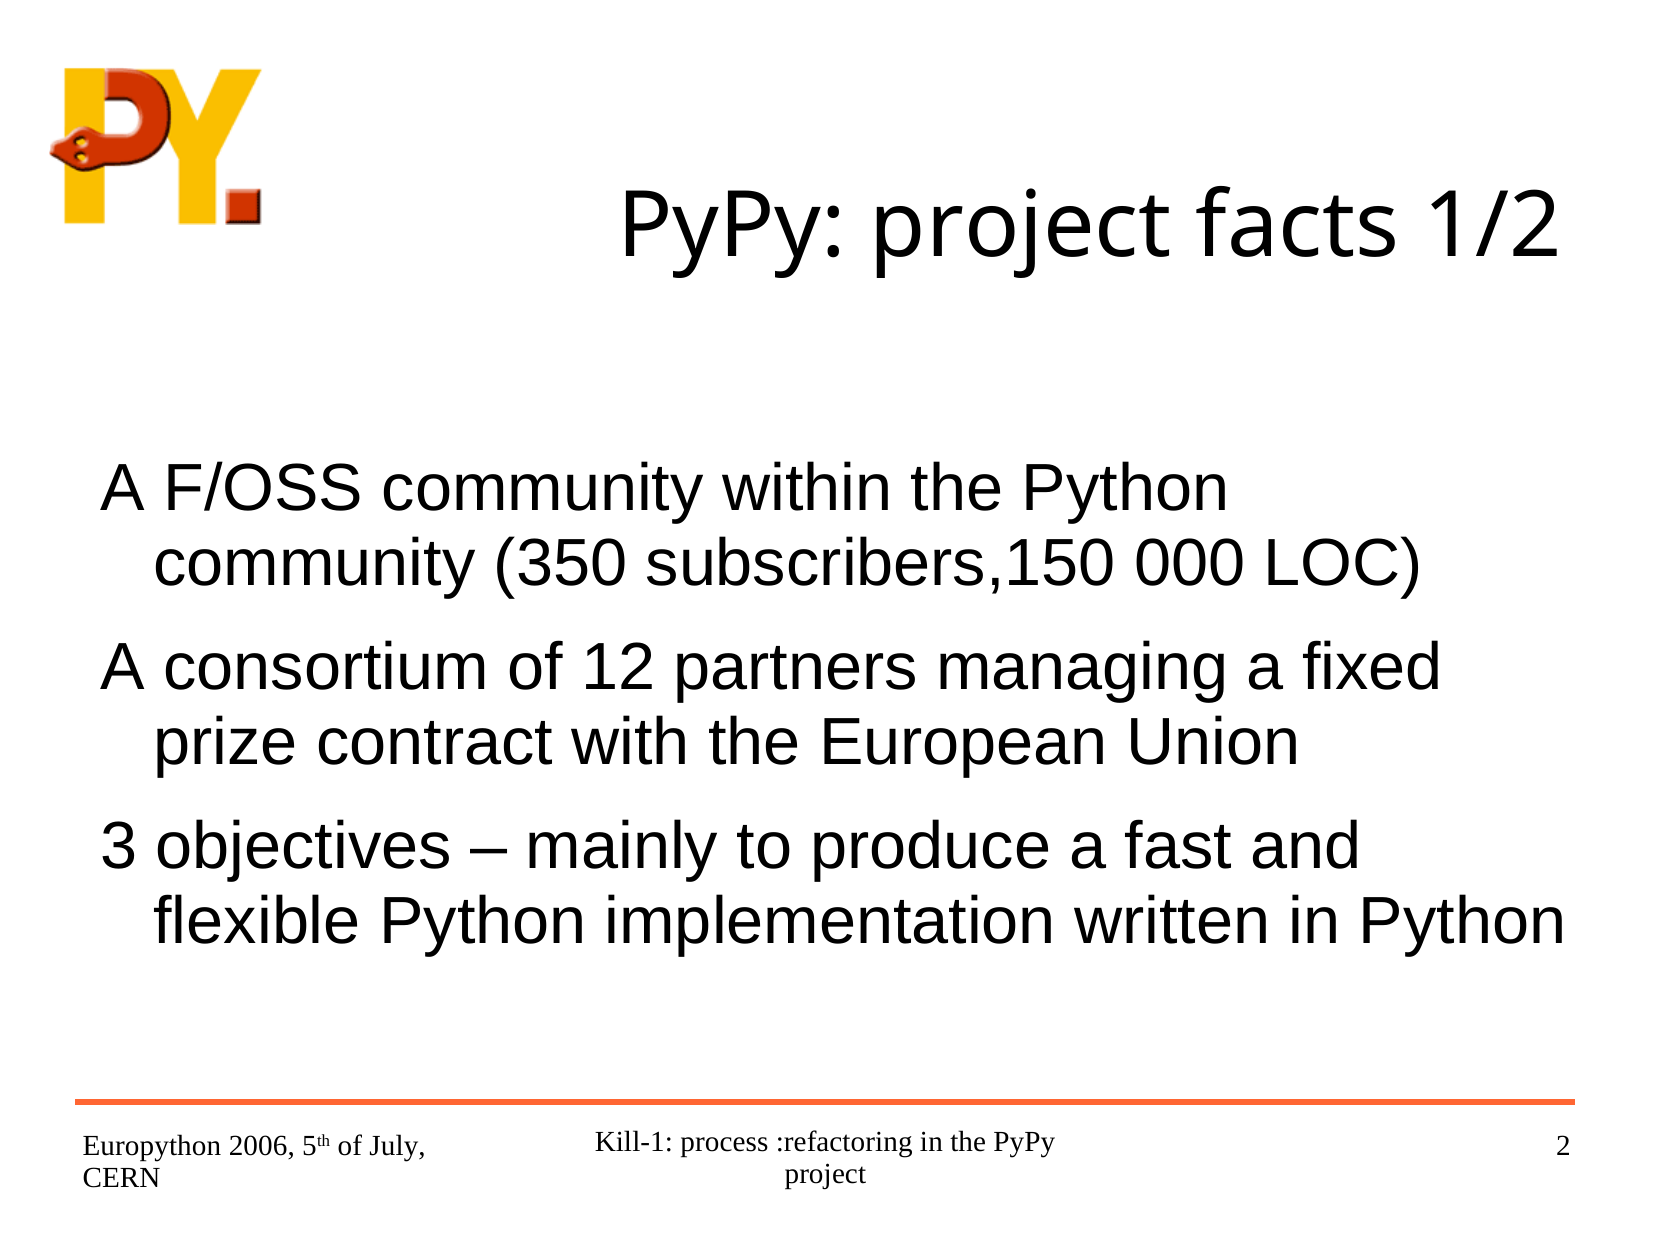

# PyPy: project facts 1/2
A F/OSS community within the Python community (350 subscribers,150 000 LOC)
A consortium of 12 partners managing a fixed prize contract with the European Union
3 objectives – mainly to produce a fast and flexible Python implementation written in Python
PyPy: A Case Study of a F/OSS Community
Brussels, 2005-12-08
2